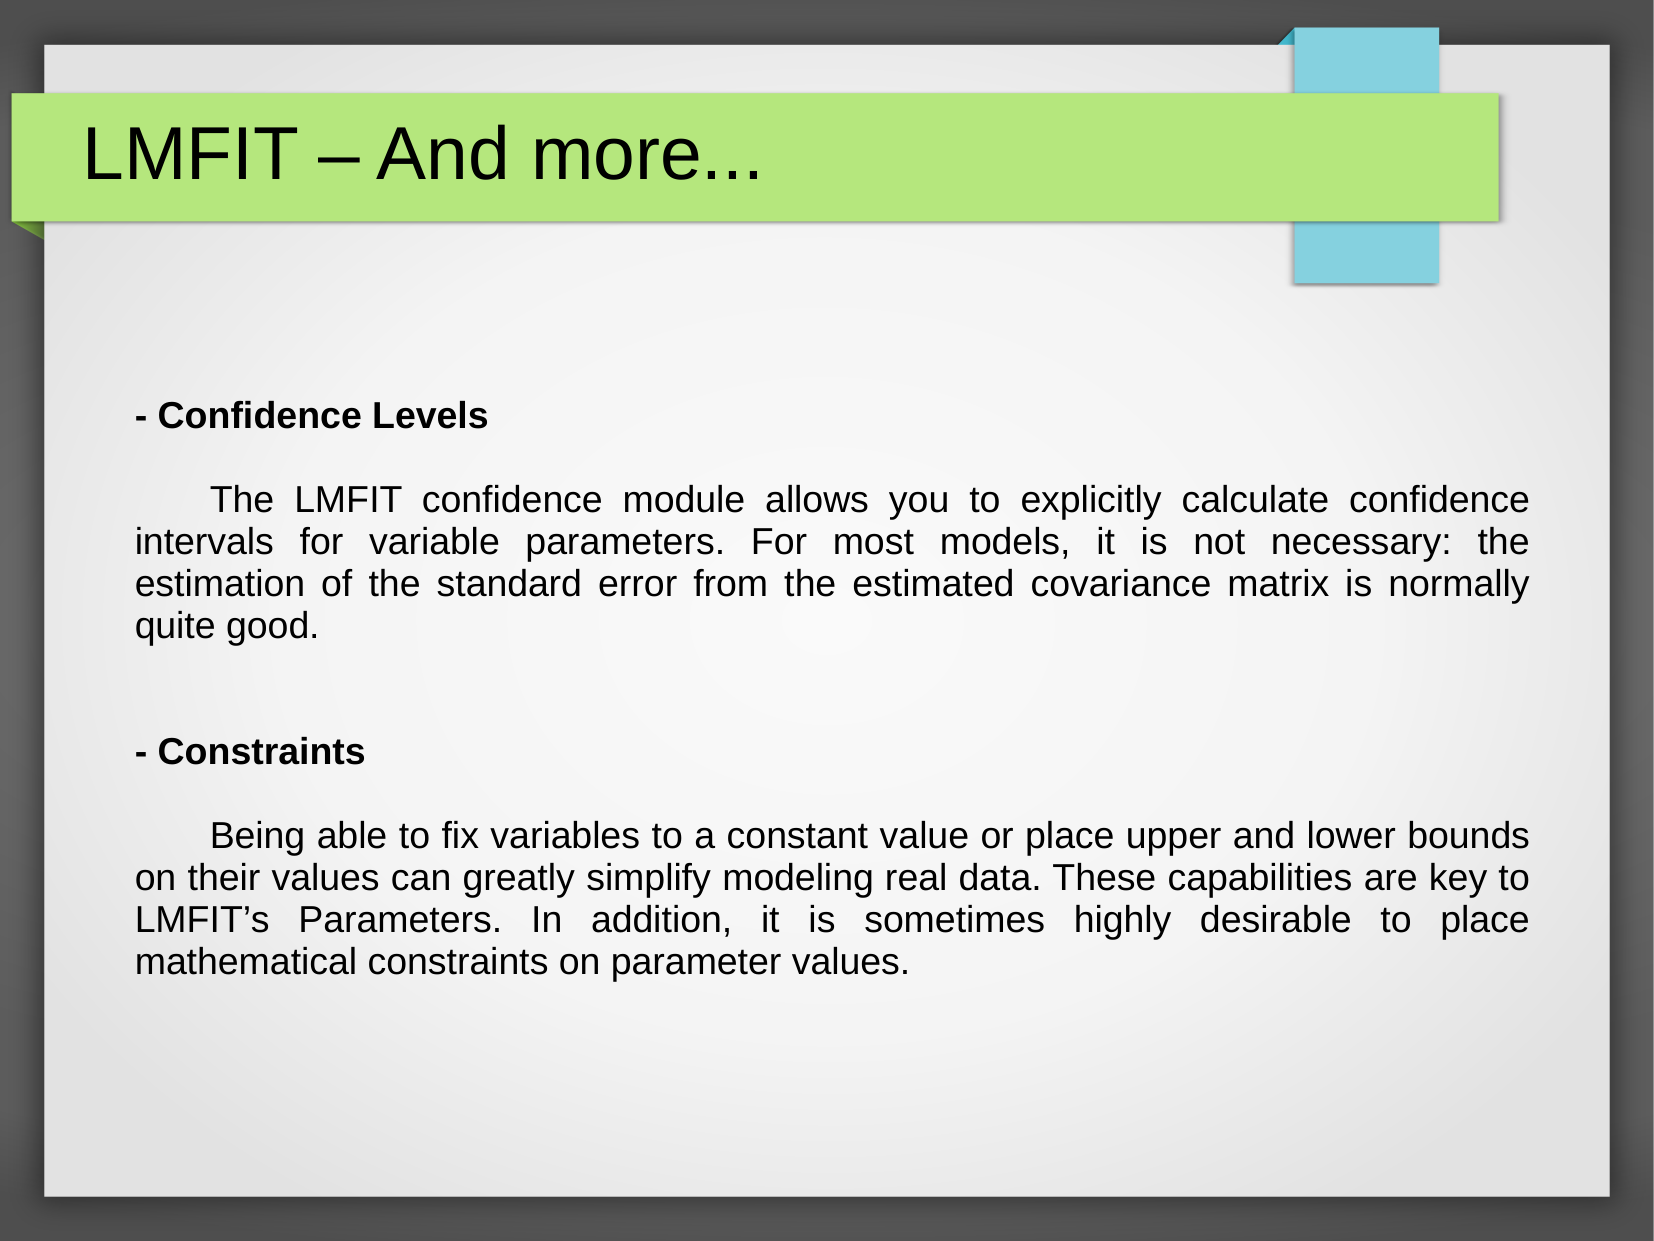

# LMFIT – And more...
- Confidence Levels
	The LMFIT confidence module allows you to explicitly calculate confidence intervals for variable parameters. For most models, it is not necessary: the estimation of the standard error from the estimated covariance matrix is normally quite good.
- Constraints
	Being able to fix variables to a constant value or place upper and lower bounds on their values can greatly simplify modeling real data. These capabilities are key to LMFIT’s Parameters. In addition, it is sometimes highly desirable to place mathematical constraints on parameter values.